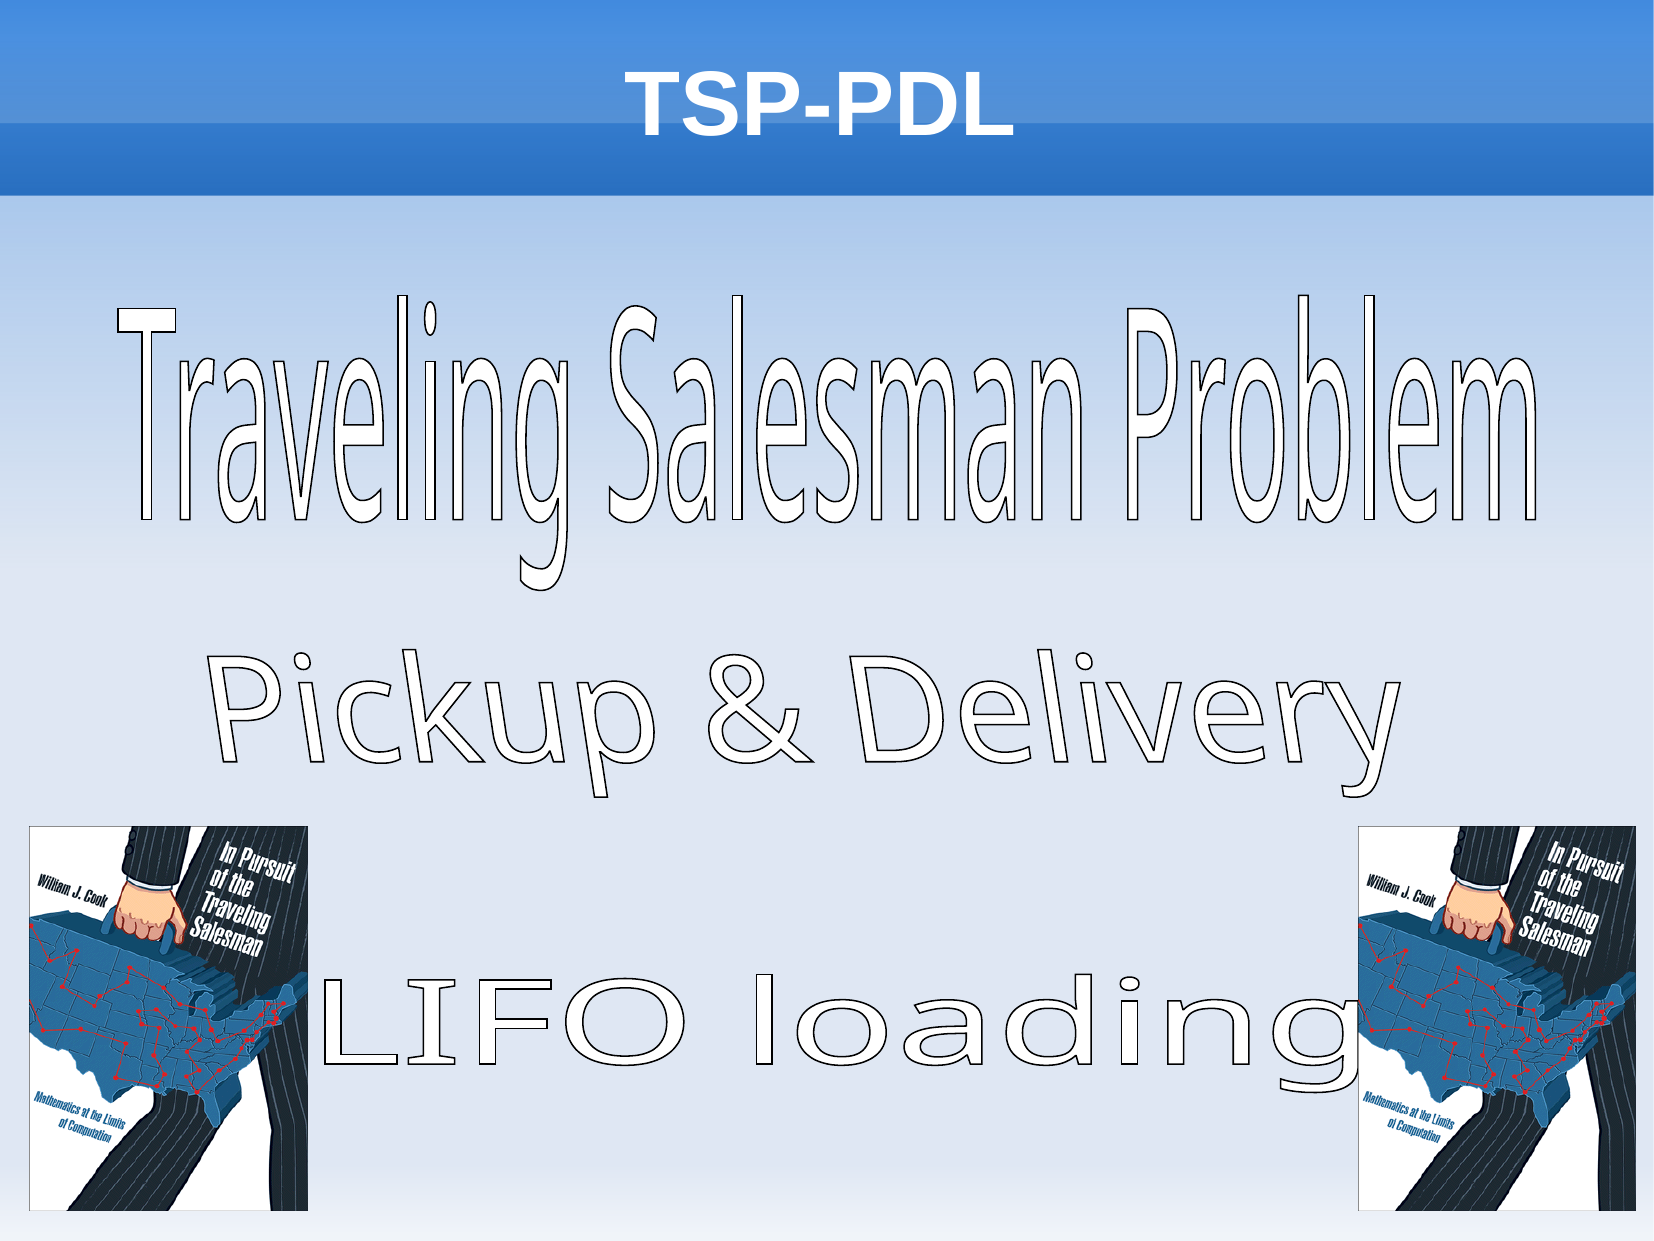

# TSP-PDL
Traveling Salesman Problem
Pickup & Delivery
LIFO loading